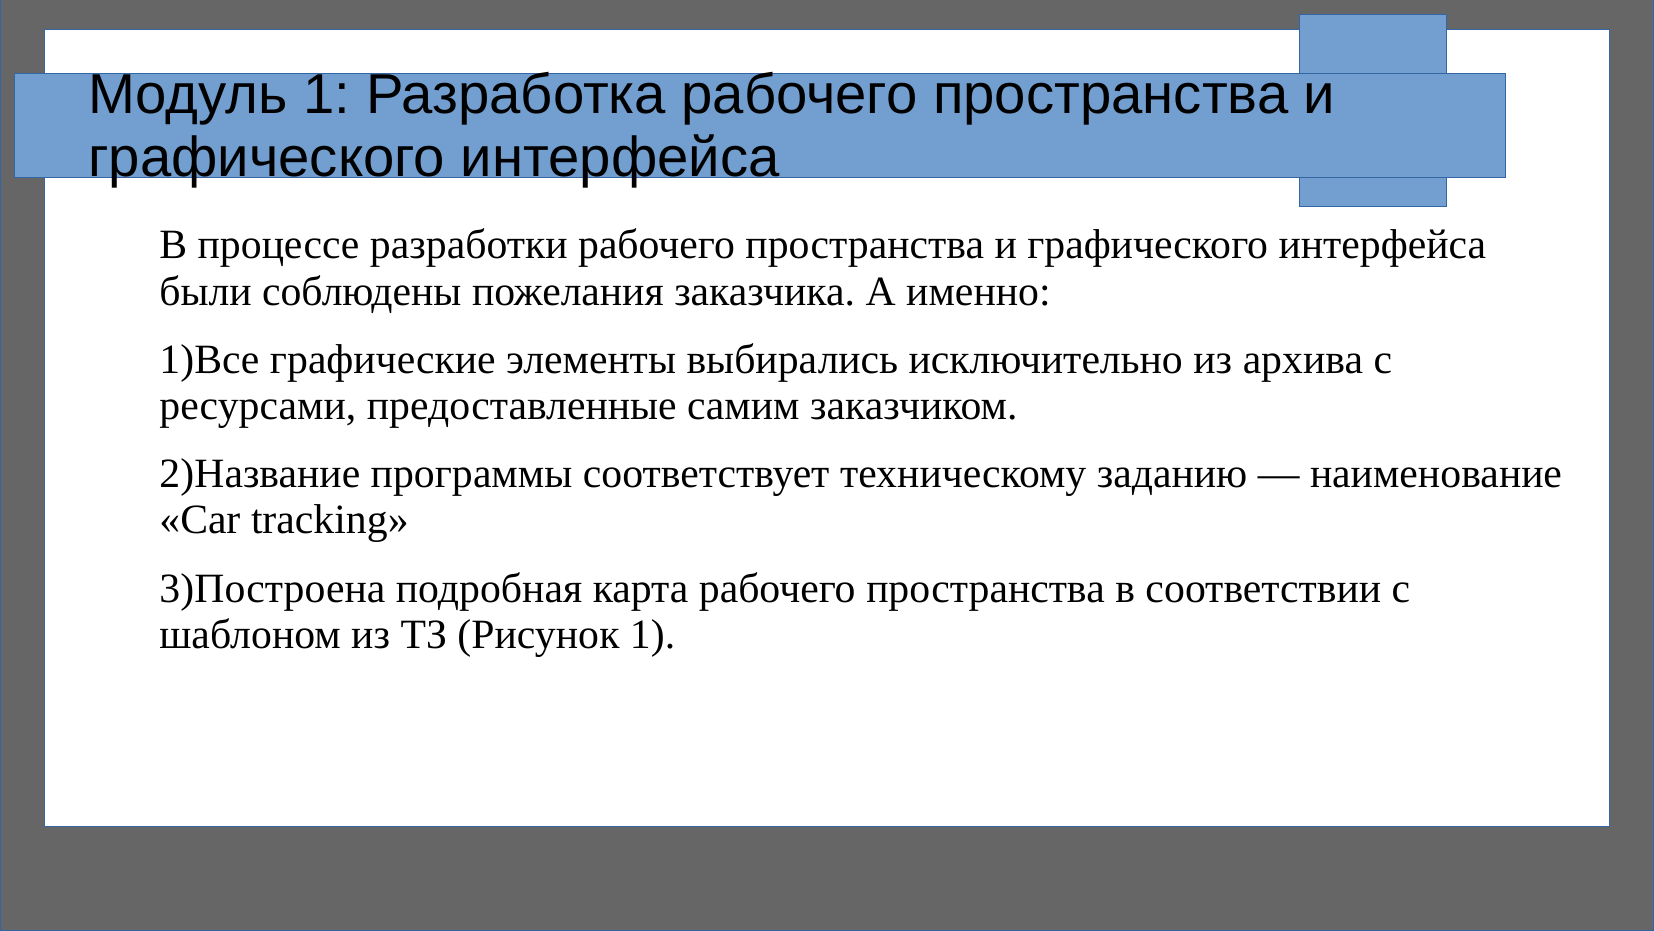

# Модуль 1: Разработка рабочего пространства и графического интерфейса
В процессе разработки рабочего пространства и графического интерфейса были соблюдены пожелания заказчика. А именно:
1)Все графические элементы выбирались исключительно из архива с ресурсами, предоставленные самим заказчиком.
2)Название программы соответствует техническому заданию — наименование «Car tracking»
3)Построена подробная карта рабочего пространства в соответствии с шаблоном из ТЗ (Рисунок 1).